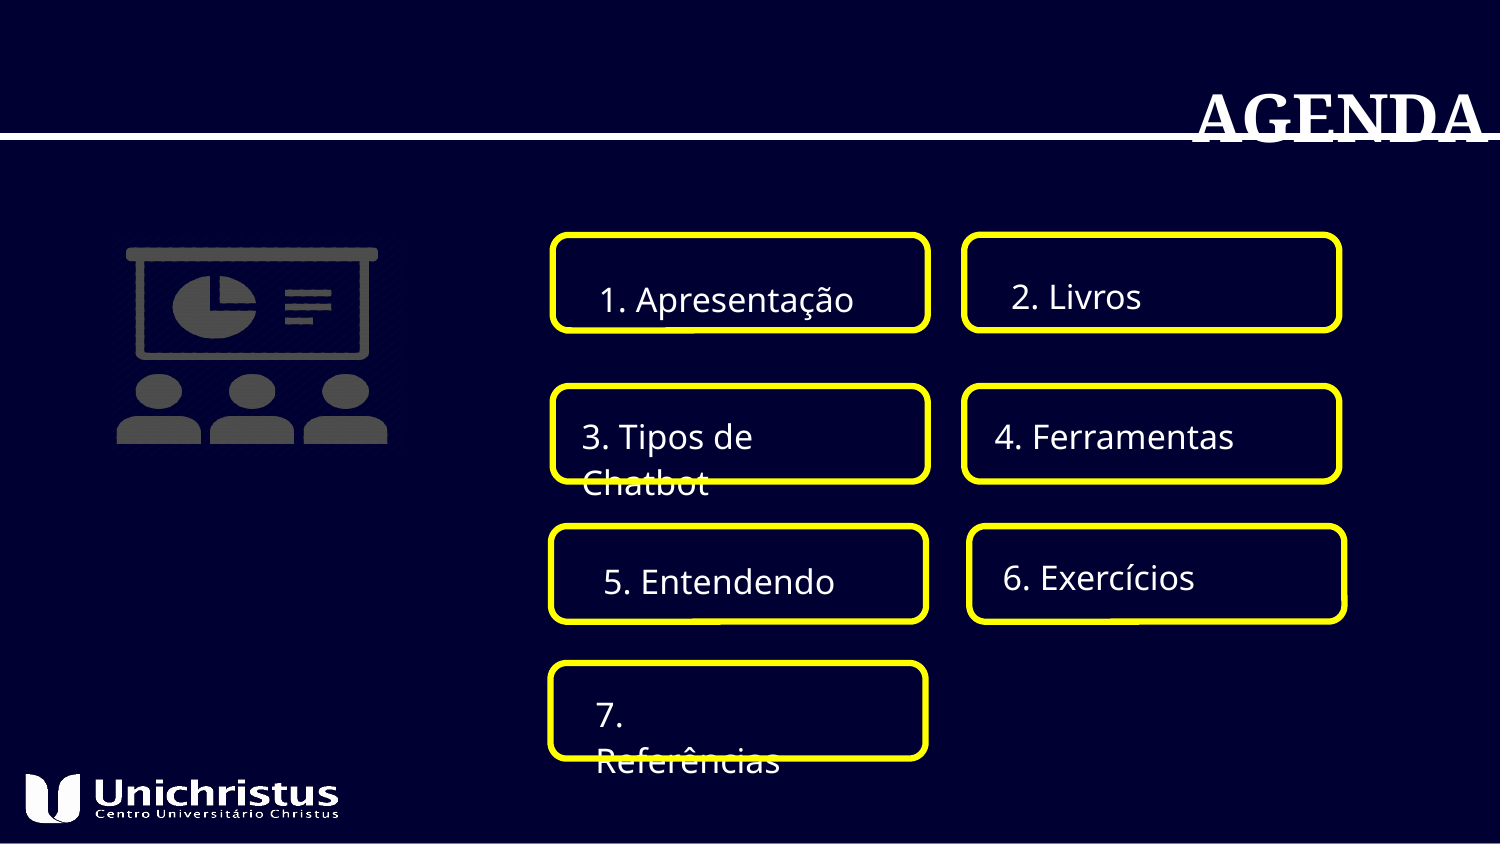

AGENDA
2. Livros
1. Apresentação
3. Tipos de Chatbot
4. Ferramentas
6. Exercícios
5. Entendendo
7. Referências